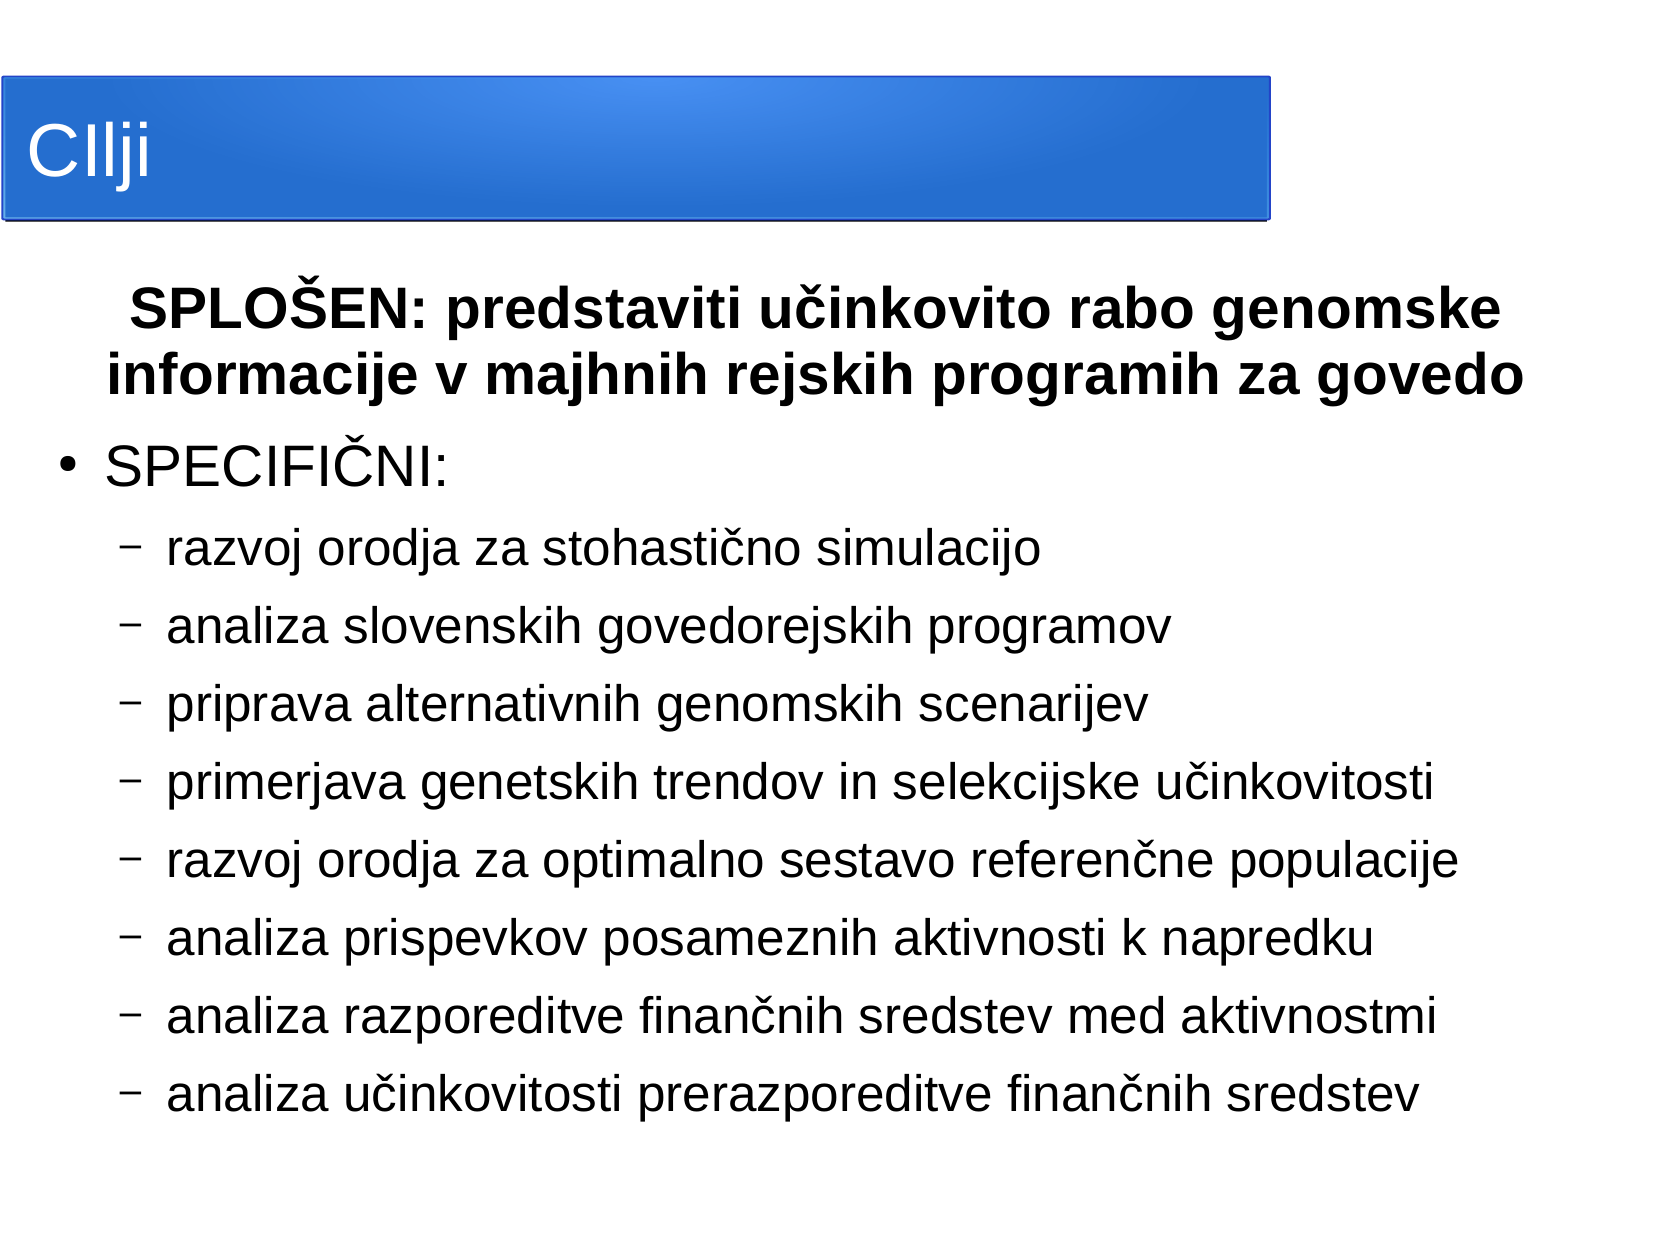

# CIlji
SPLOŠEN: predstaviti učinkovito rabo genomske informacije v majhnih rejskih programih za govedo
SPECIFIČNI:
razvoj orodja za stohastično simulacijo
analiza slovenskih govedorejskih programov
priprava alternativnih genomskih scenarijev
primerjava genetskih trendov in selekcijske učinkovitosti
razvoj orodja za optimalno sestavo referenčne populacije
analiza prispevkov posameznih aktivnosti k napredku
analiza razporeditve finančnih sredstev med aktivnostmi
analiza učinkovitosti prerazporeditve finančnih sredstev